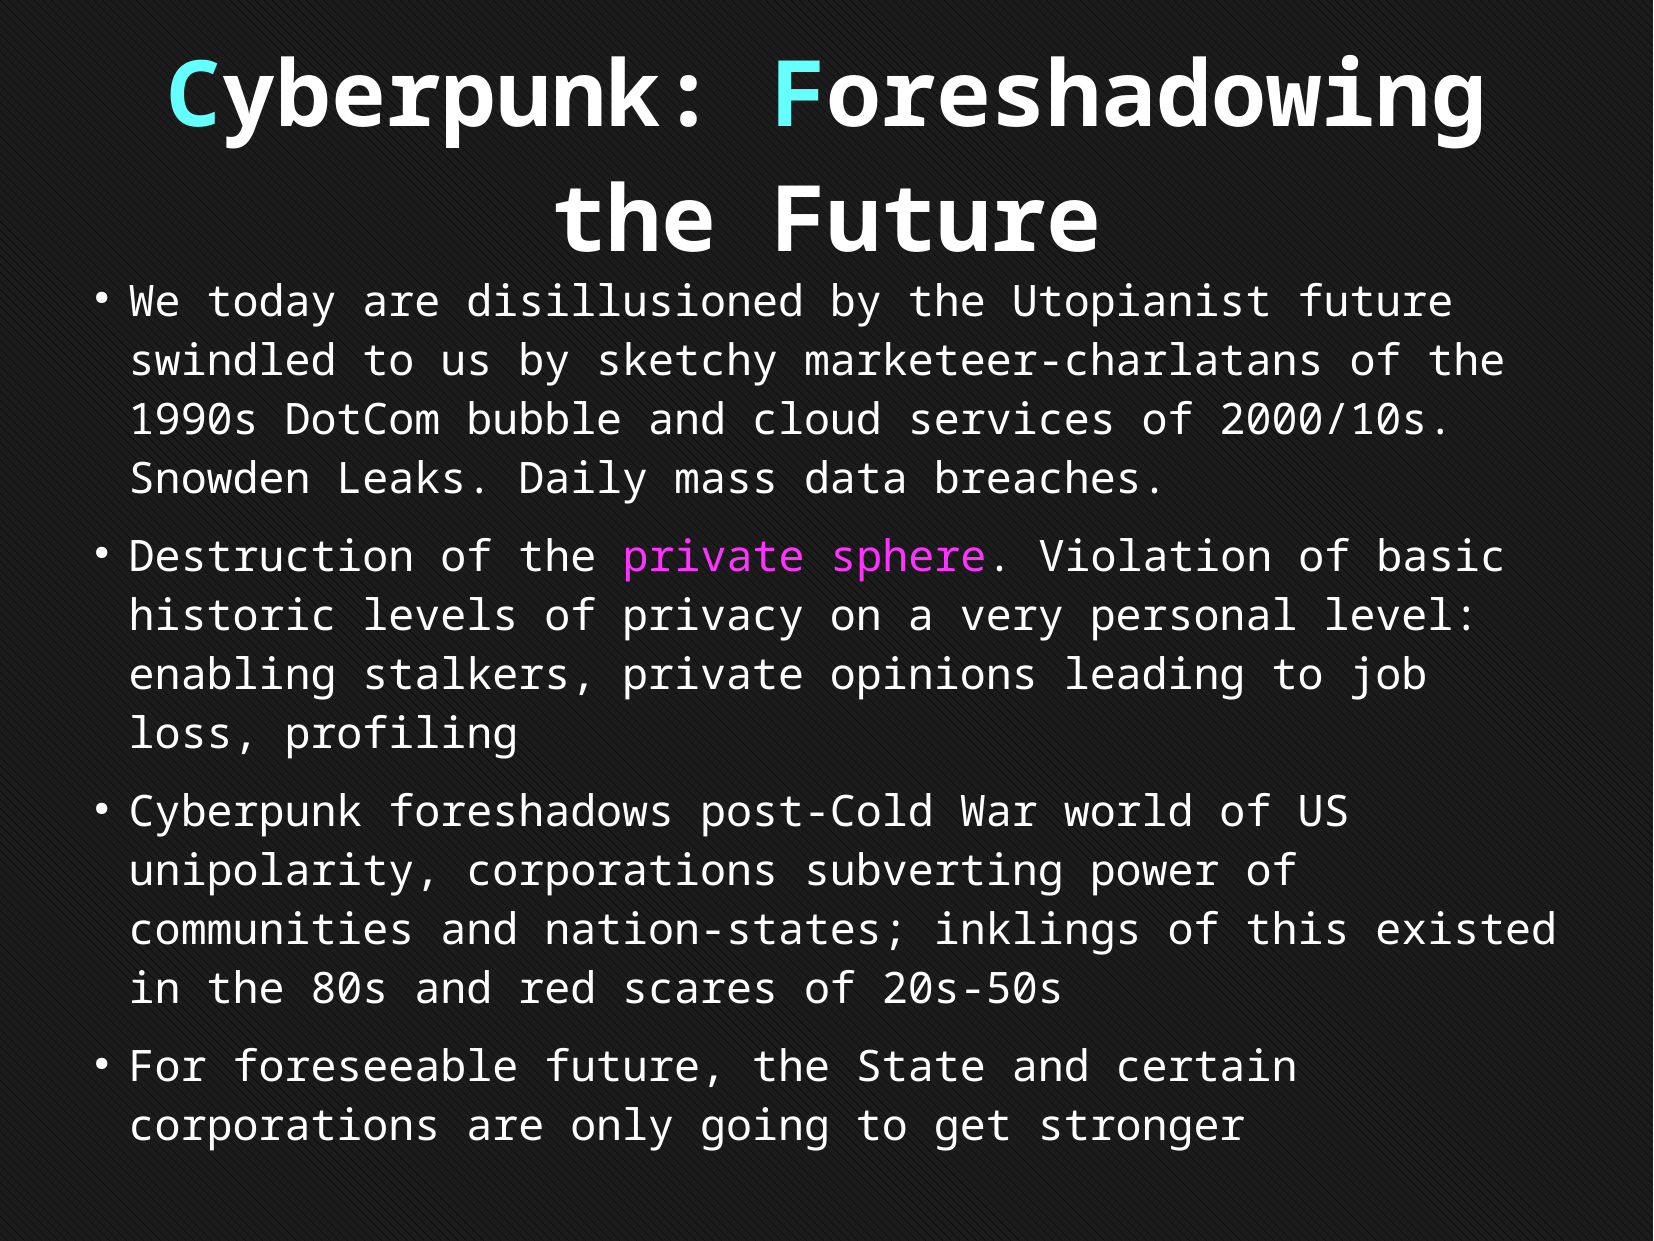

# Cyberpunk: Foreshadowing the Future
We today are disillusioned by the Utopianist future swindled to us by sketchy marketeer-charlatans of the 1990s DotCom bubble and cloud services of 2000/10s. Snowden Leaks. Daily mass data breaches.
Destruction of the private sphere. Violation of basic historic levels of privacy on a very personal level: enabling stalkers, private opinions leading to job loss, profiling
Cyberpunk foreshadows post-Cold War world of US unipolarity, corporations subverting power of communities and nation-states; inklings of this existed in the 80s and red scares of 20s-50s
For foreseeable future, the State and certain corporations are only going to get stronger